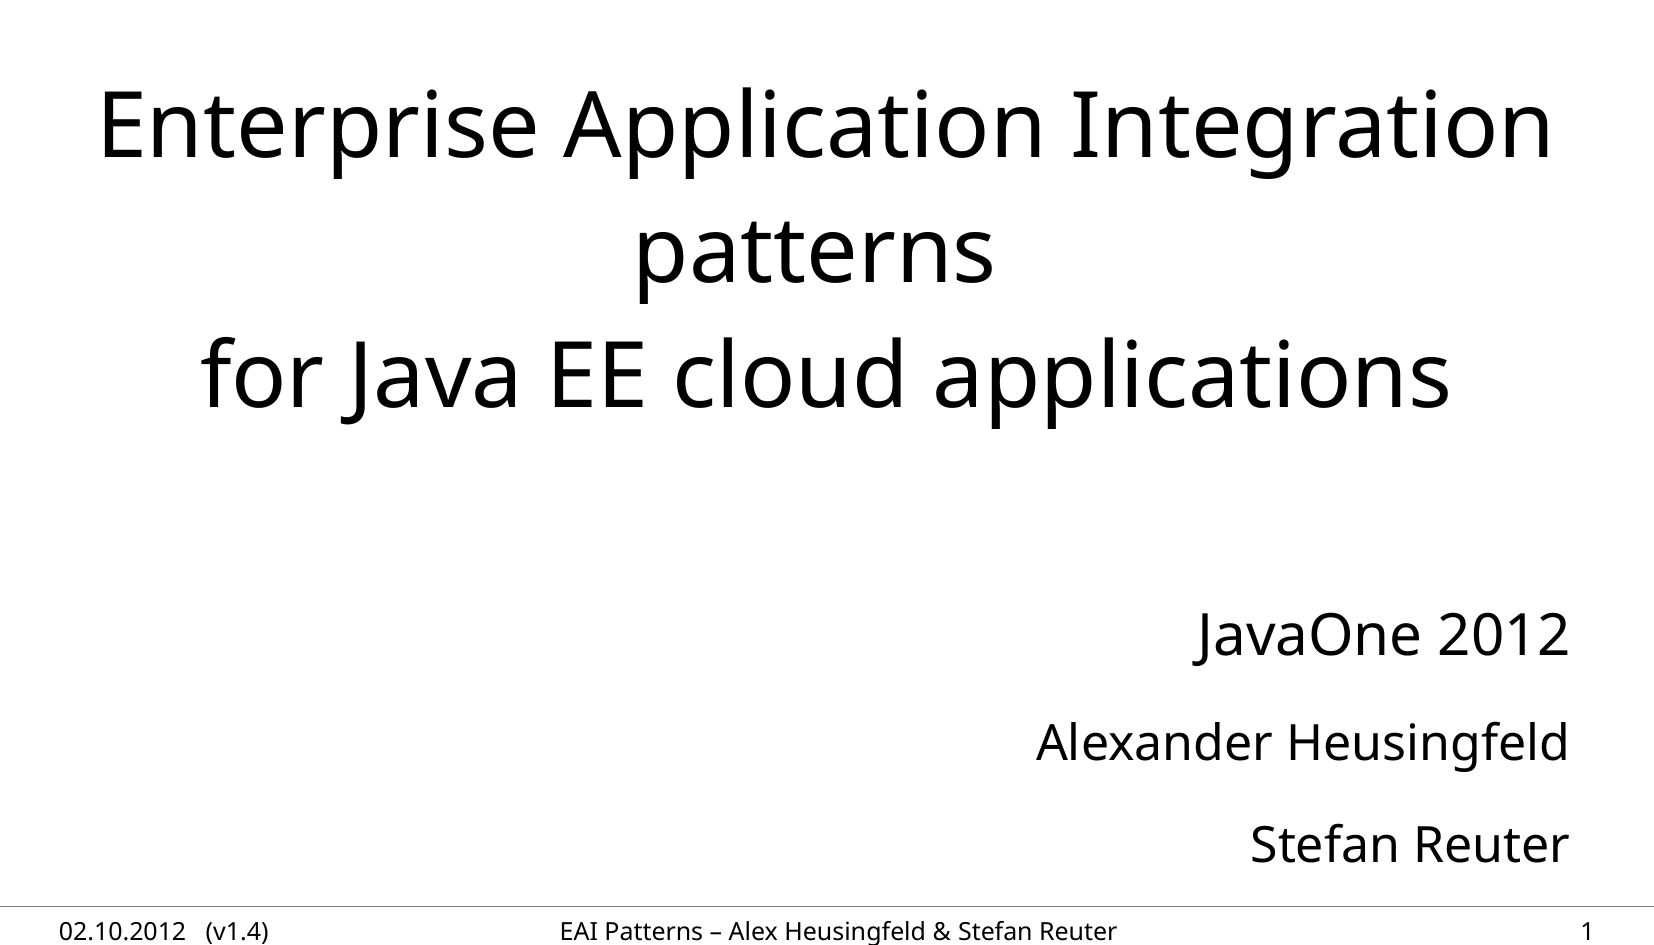

# Enterprise Application Integration patterns
for Java EE cloud applications
JavaOne 2012
Alexander Heusingfeld
Stefan Reuter
2012-08-30
EAI Patterns - Alex Heusingfeld & Stefan Reuter
1